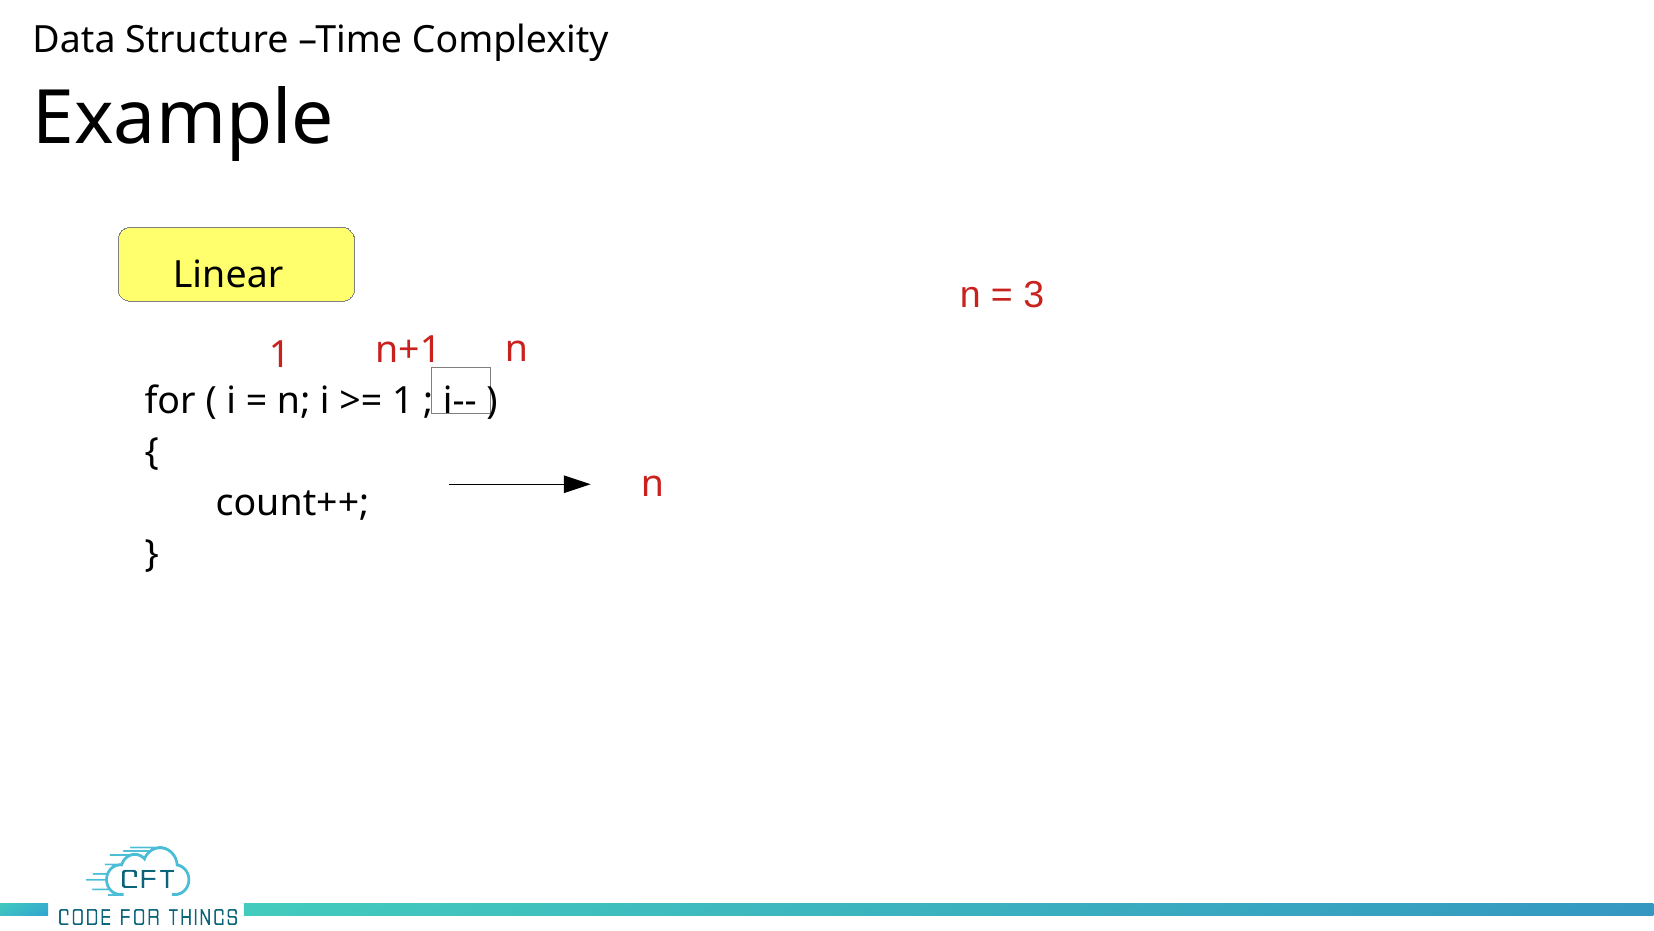

# Data Structure –Time Complexity Example
Linear
n = 3
n
n+1
1
for ( i = n; i >= 1 ; i-- )
{
count++;
}
n